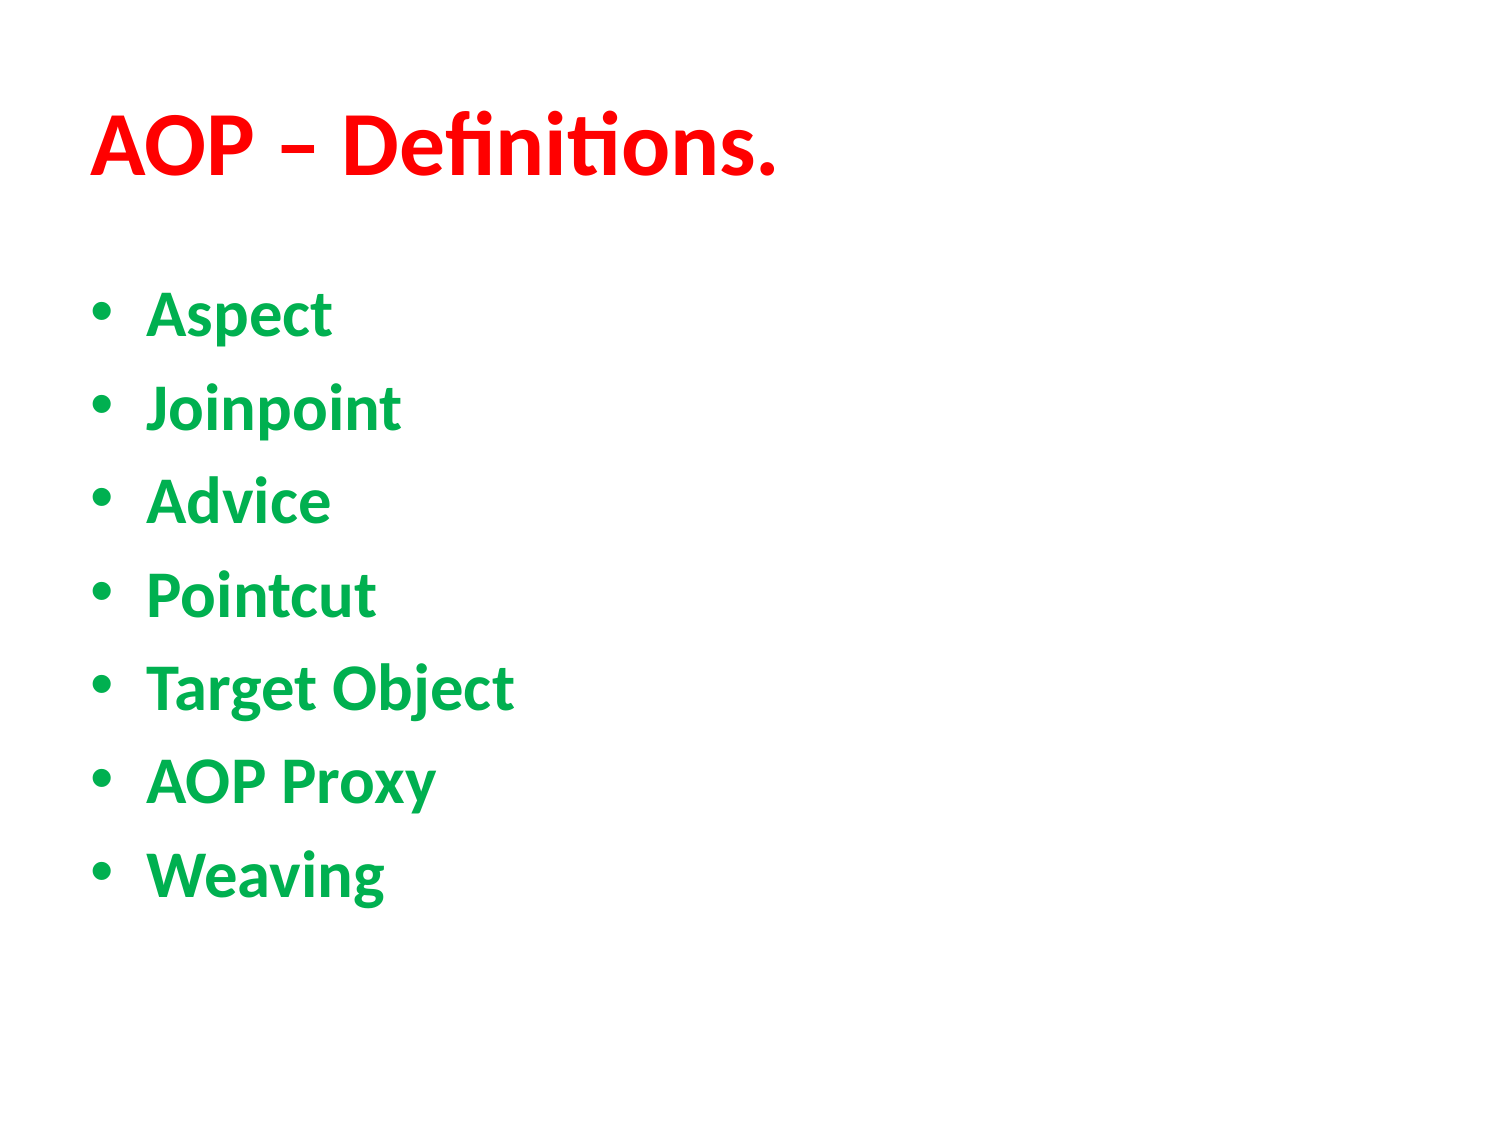

# AOP – Definitions.
Aspect
Joinpoint
Advice
Pointcut
Target Object
AOP Proxy
Weaving